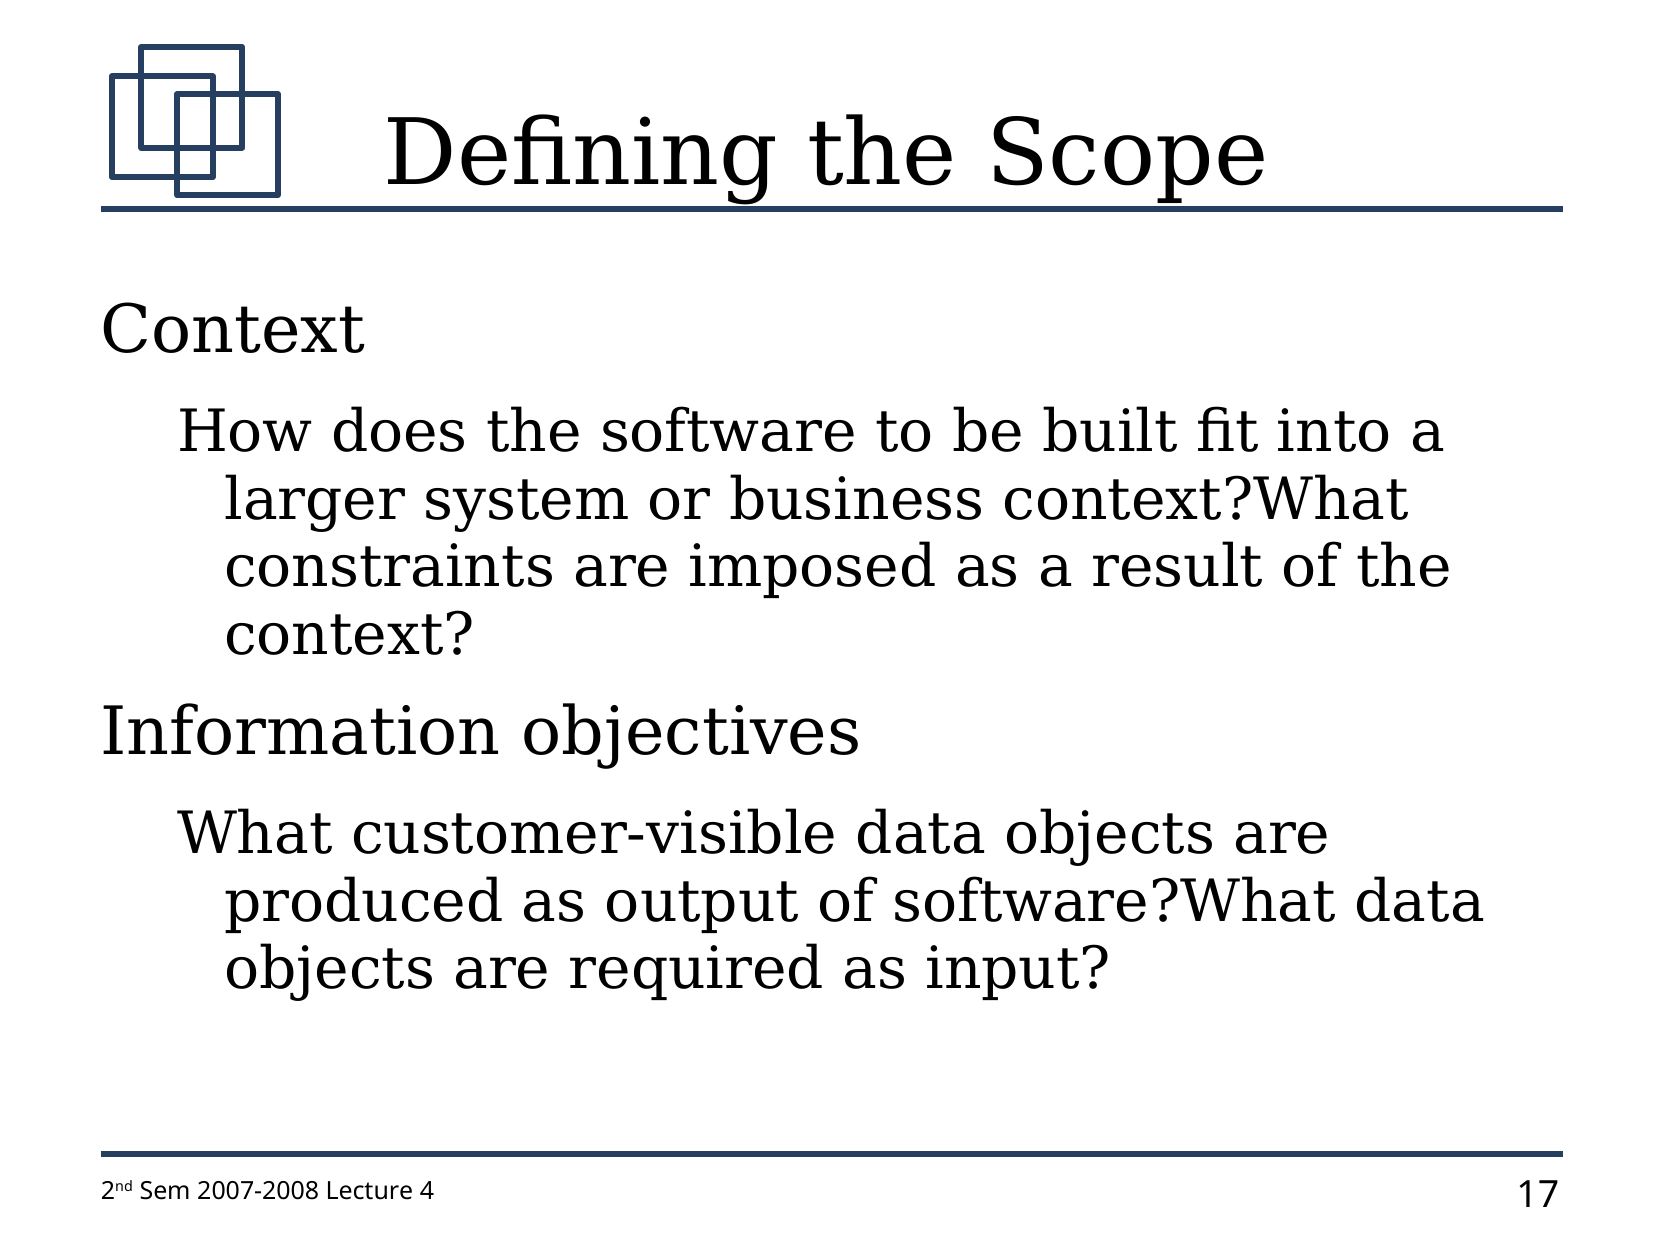

# Defining the Scope
Context
How does the software to be built fit into a larger system or business context?What constraints are imposed as a result of the context?
Information objectives
What customer-visible data objects are produced as output of software?What data objects are required as input?